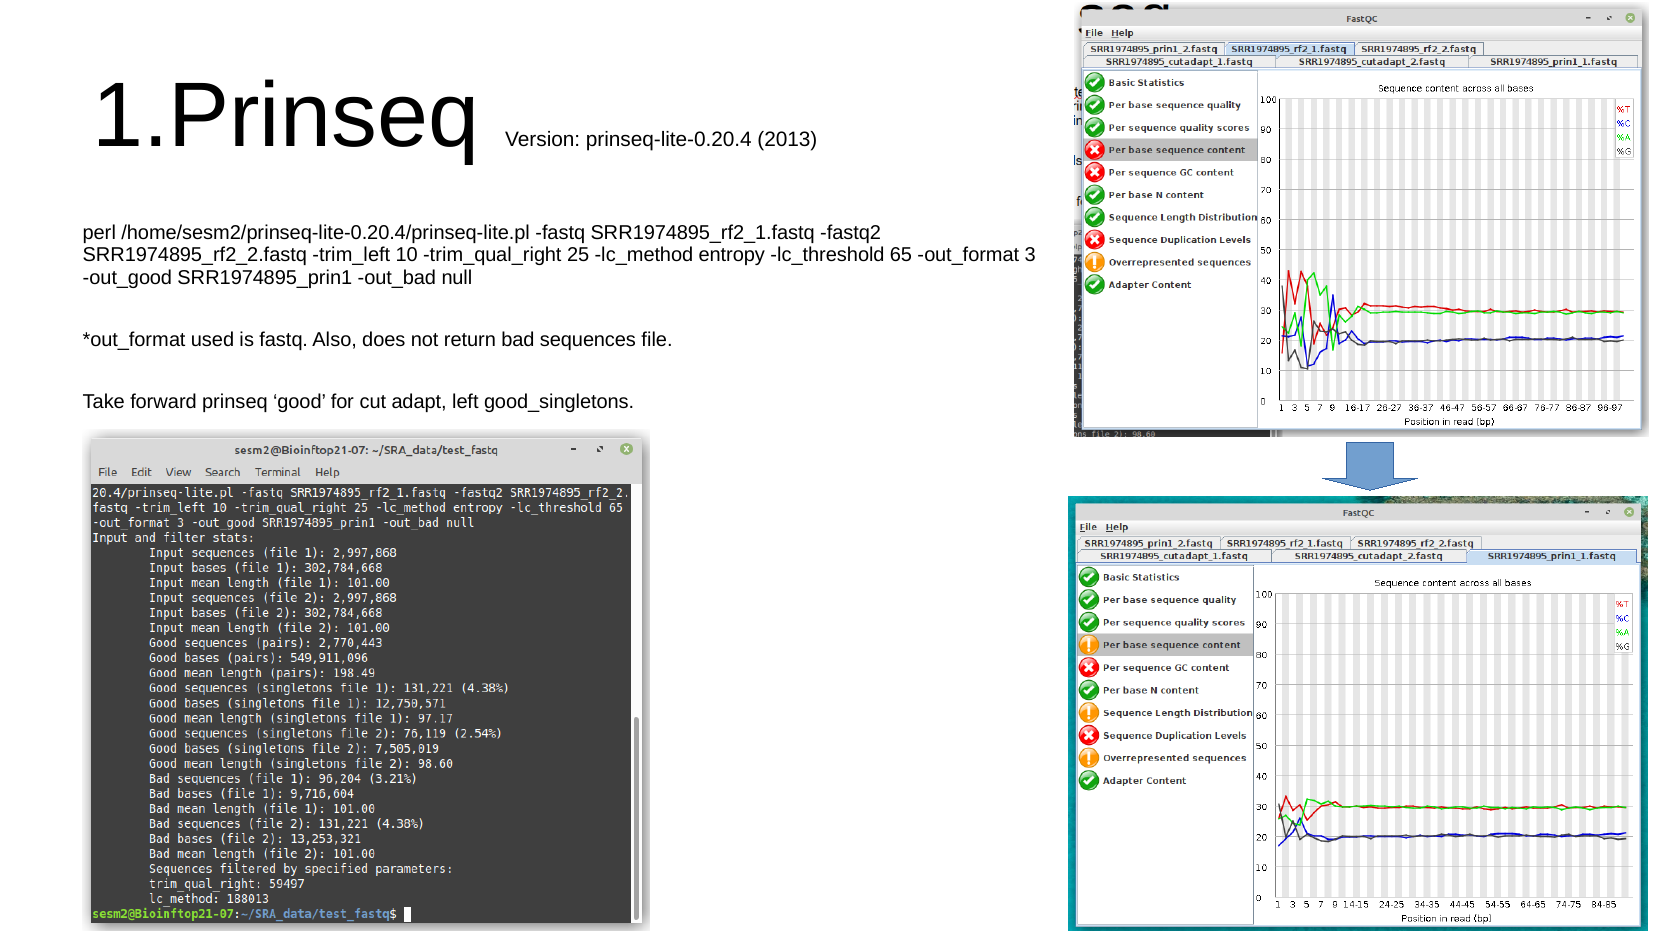

# 1.Prinseq Version: prinseq-lite-0.20.4 (2013)
perl /home/sesm2/prinseq-lite-0.20.4/prinseq-lite.pl -fastq SRR1974895_rf2_1.fastq -fastq2 SRR1974895_rf2_2.fastq -trim_left 10 -trim_qual_right 25 -lc_method entropy -lc_threshold 65 -out_format 3 -out_good SRR1974895_prin1 -out_bad null
*out_format used is fastq. Also, does not return bad sequences file.
Take forward prinseq ‘good’ for cut adapt, left good_singletons.